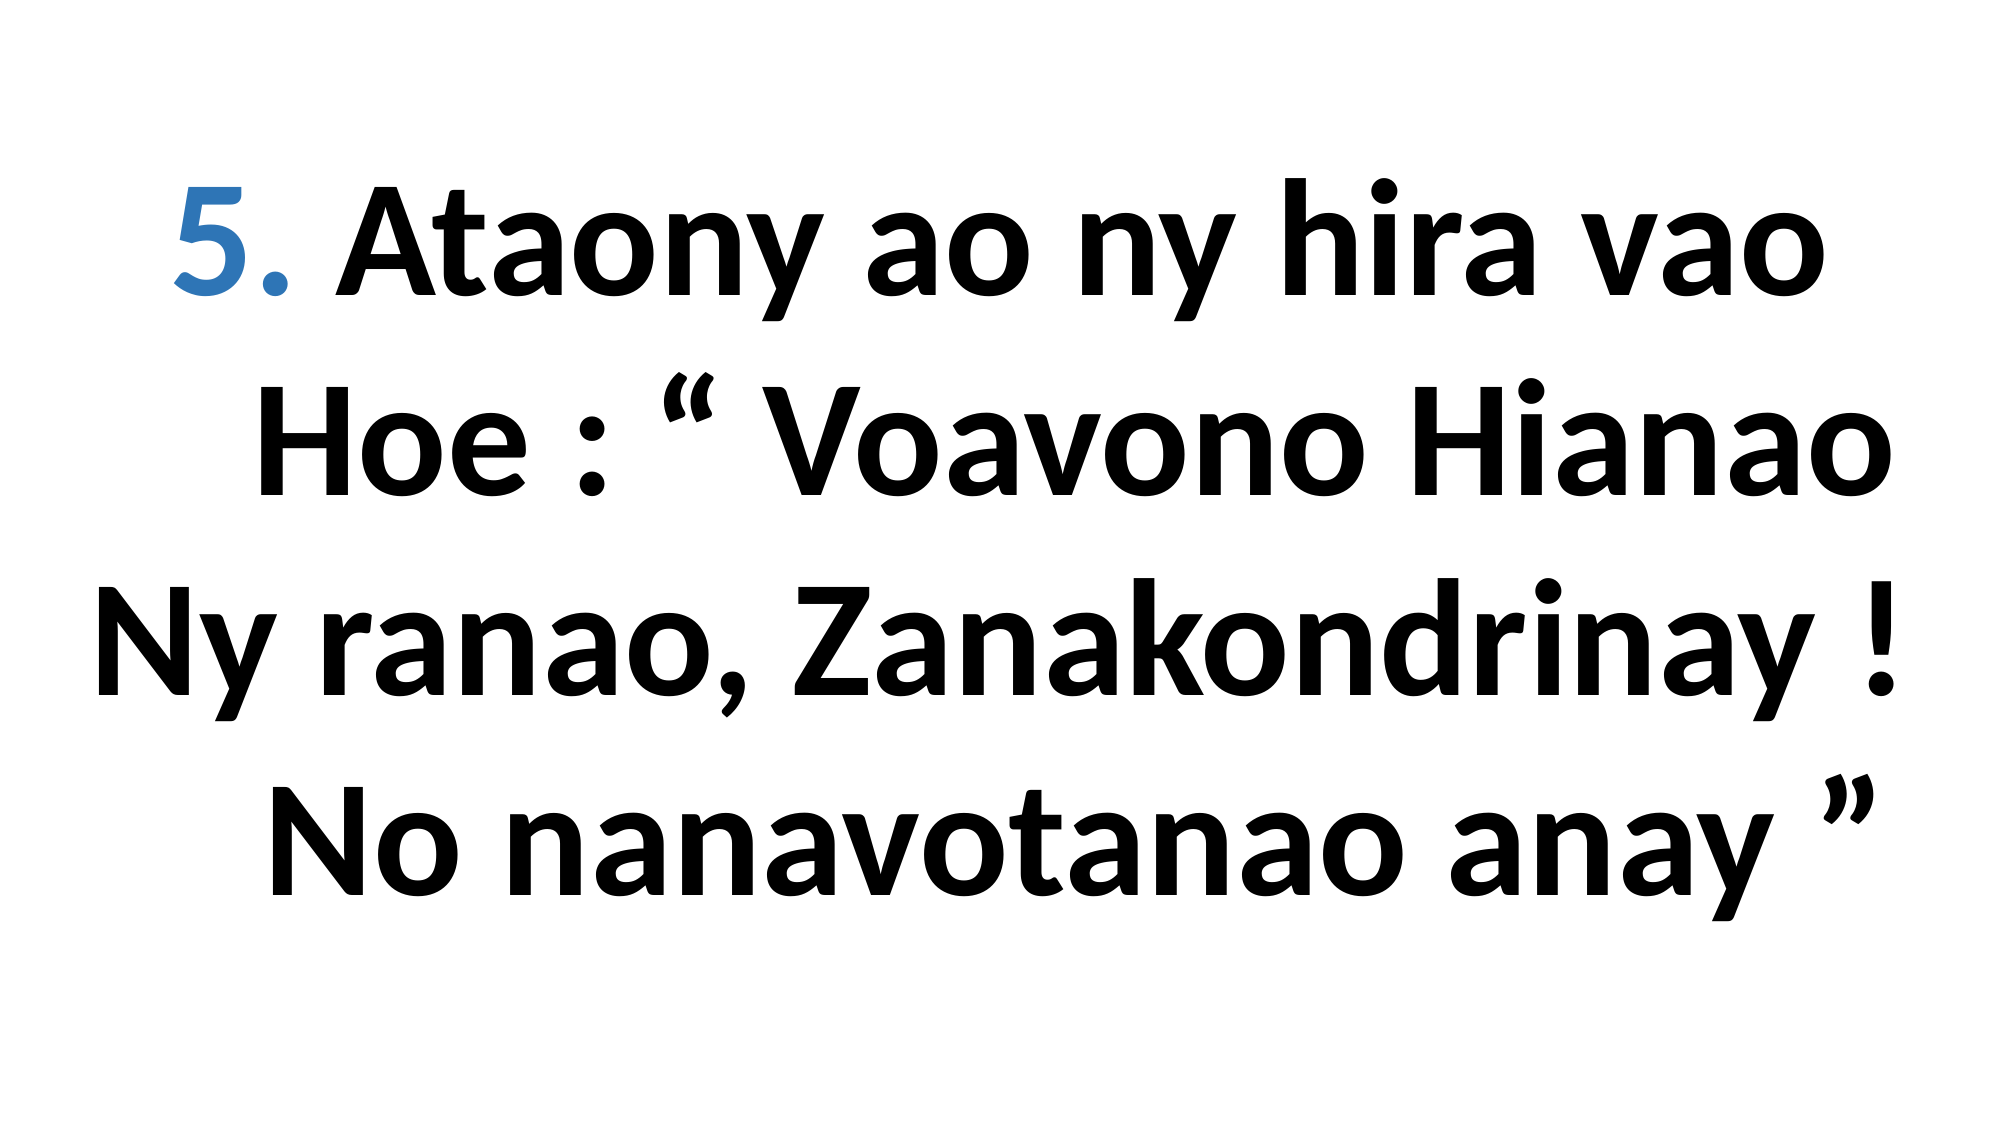

5. Ataony ao ny hira vao
 Hoe : “ Voavono Hianao Ny ranao, Zanakondrinay !
 No nanavotanao anay ”